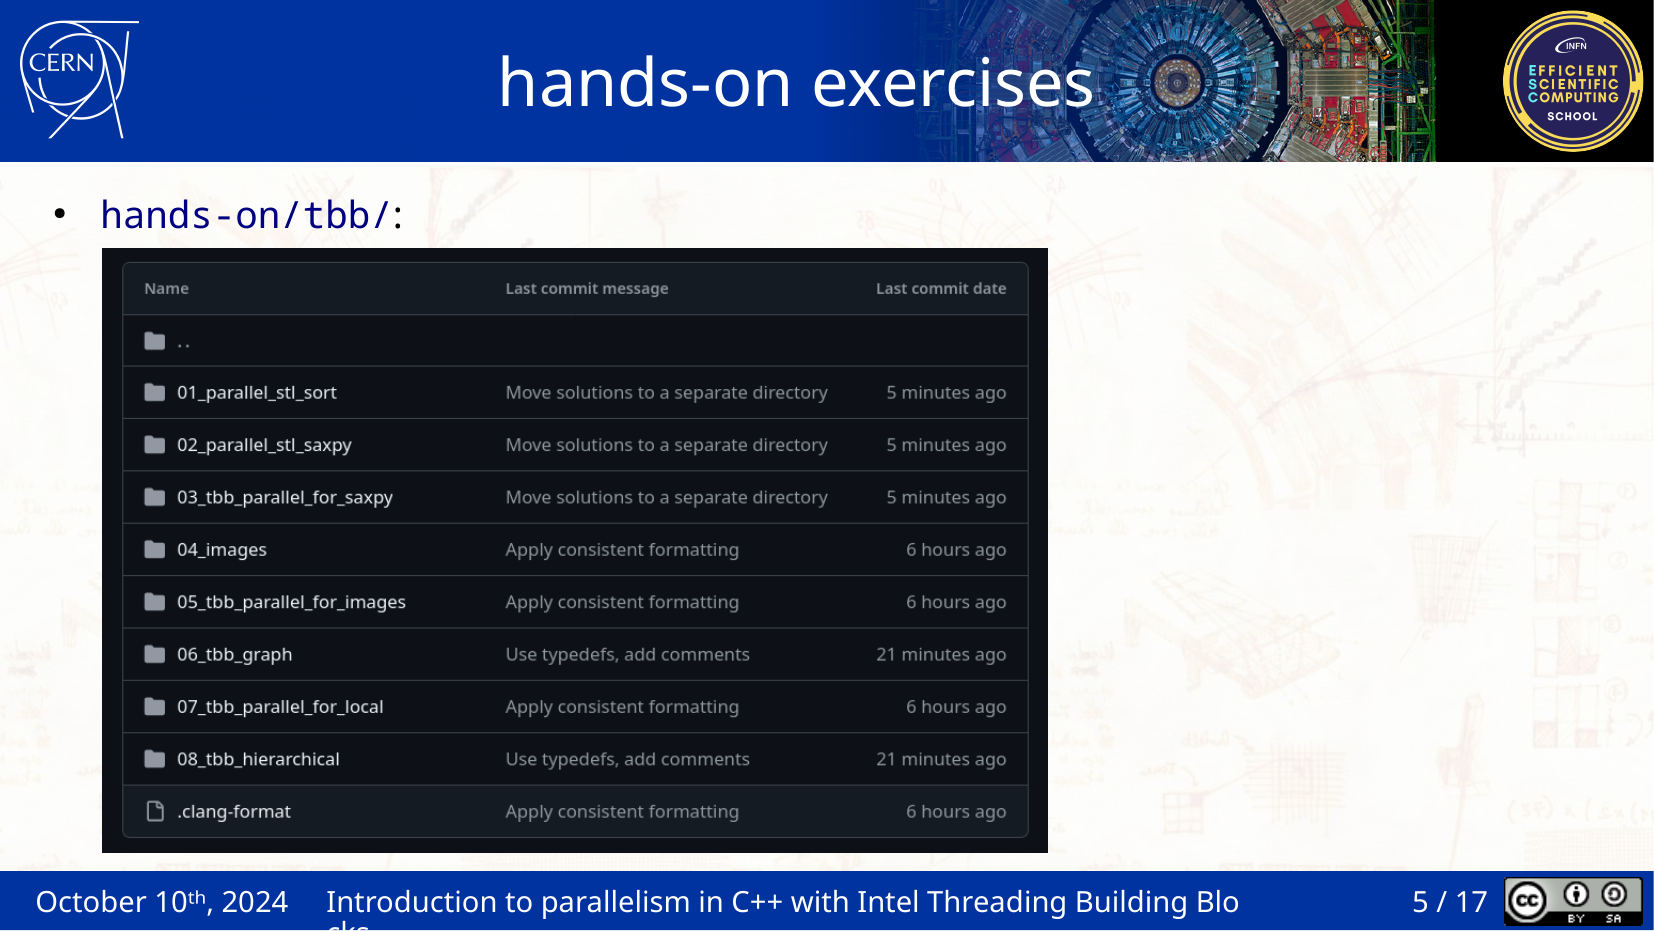

# hands-on exercises
hands-on/tbb/:
October 10ᵗʰ, 2024
Introduction to parallelism in C++ with Intel Threading Building Blocks
5